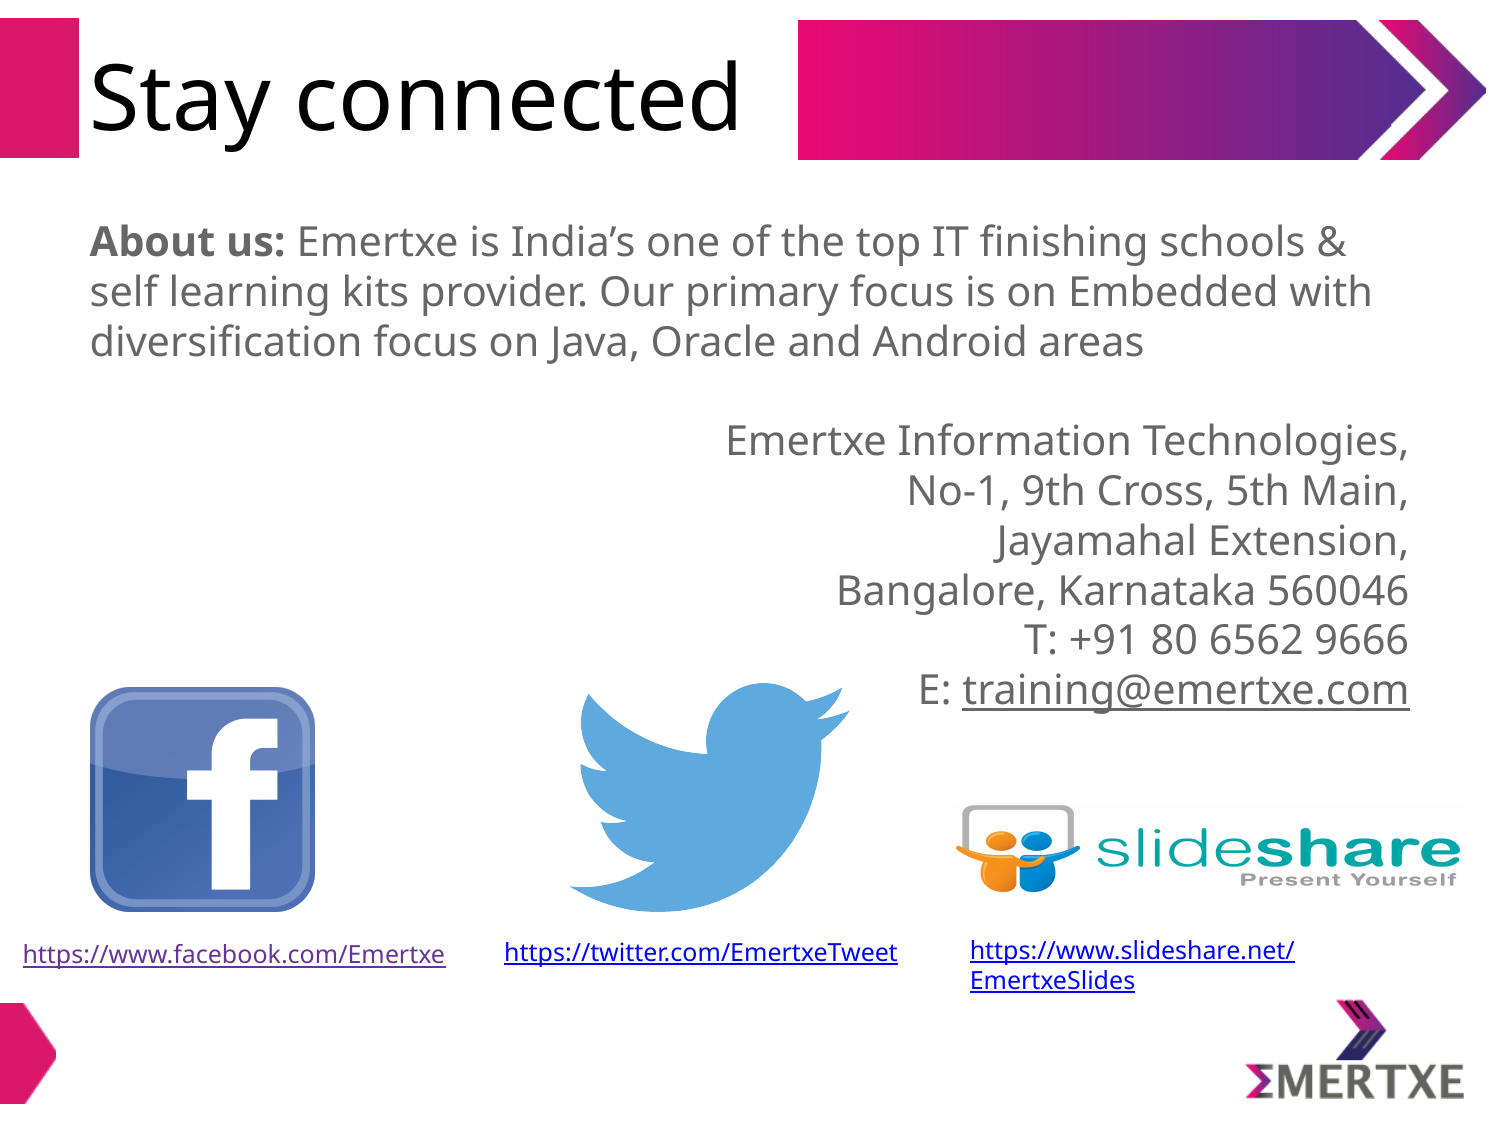

Stay connected
About us: Emertxe is India’s one of the top IT finishing schools & self learning kits provider. Our primary focus is on Embedded with diversification focus on Java, Oracle and Android areas
Emertxe Information Technologies,
No-1, 9th Cross, 5th Main,
Jayamahal Extension,
Bangalore, Karnataka 560046
T: +91 80 6562 9666
E: training@emertxe.com
https://www.slideshare.net/EmertxeSlides
https://twitter.com/EmertxeTweet
https://www.facebook.com/Emertxe